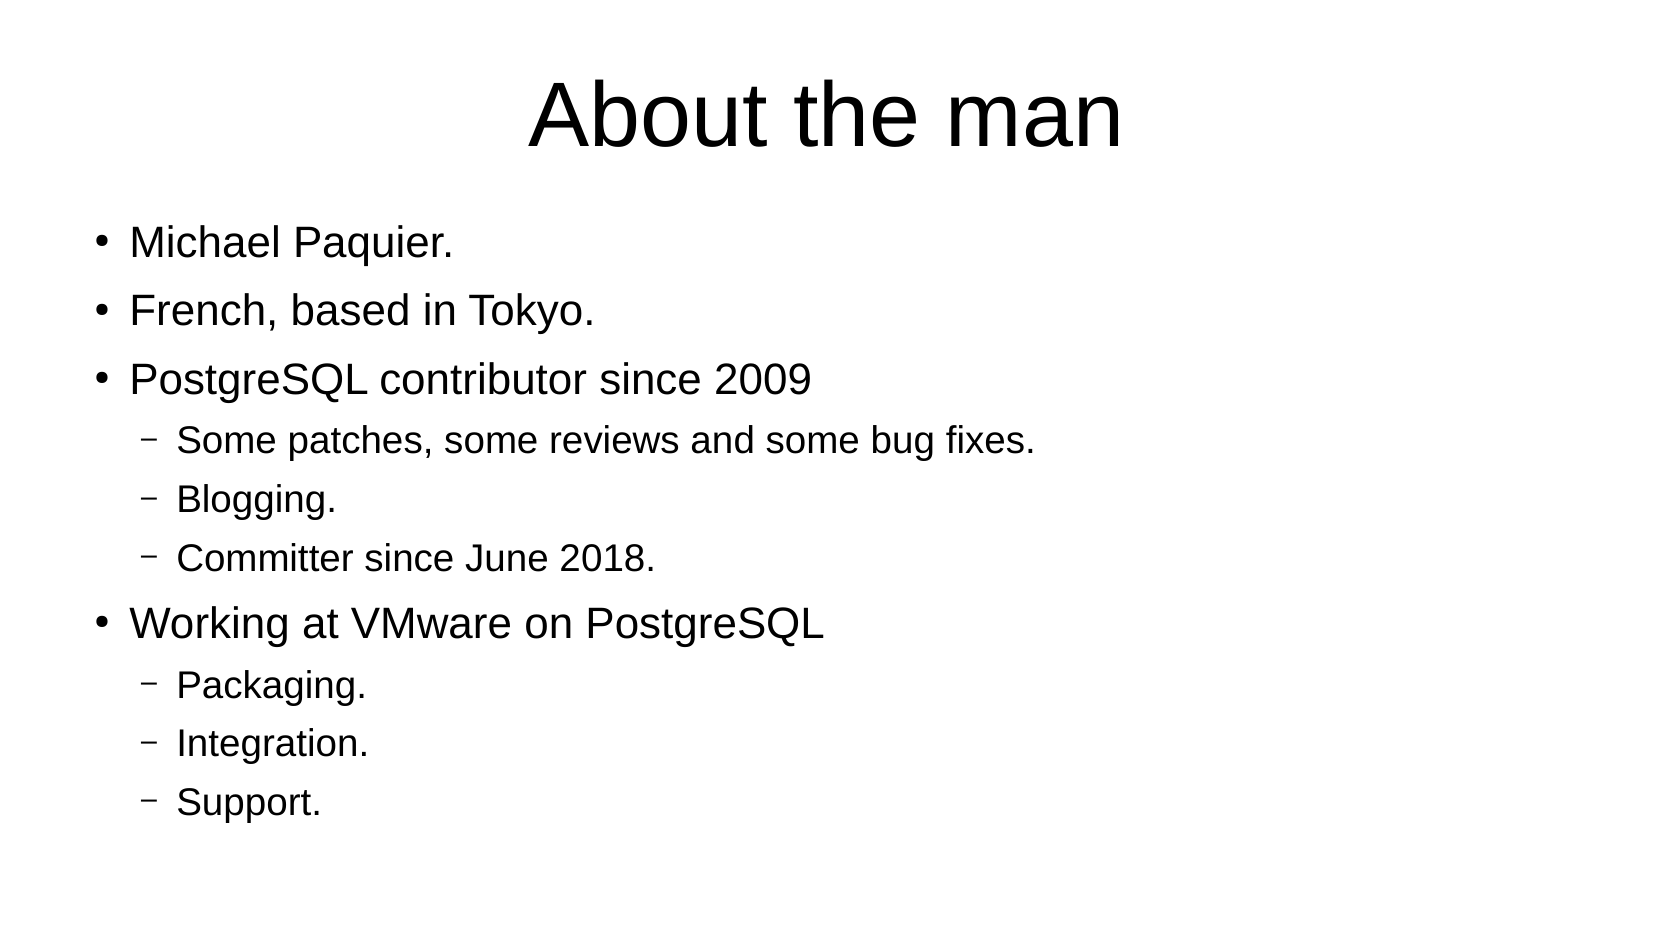

# About the man
Michael Paquier.
French, based in Tokyo.
PostgreSQL contributor since 2009
Some patches, some reviews and some bug fixes.
Blogging.
Committer since June 2018.
Working at VMware on PostgreSQL
Packaging.
Integration.
Support.